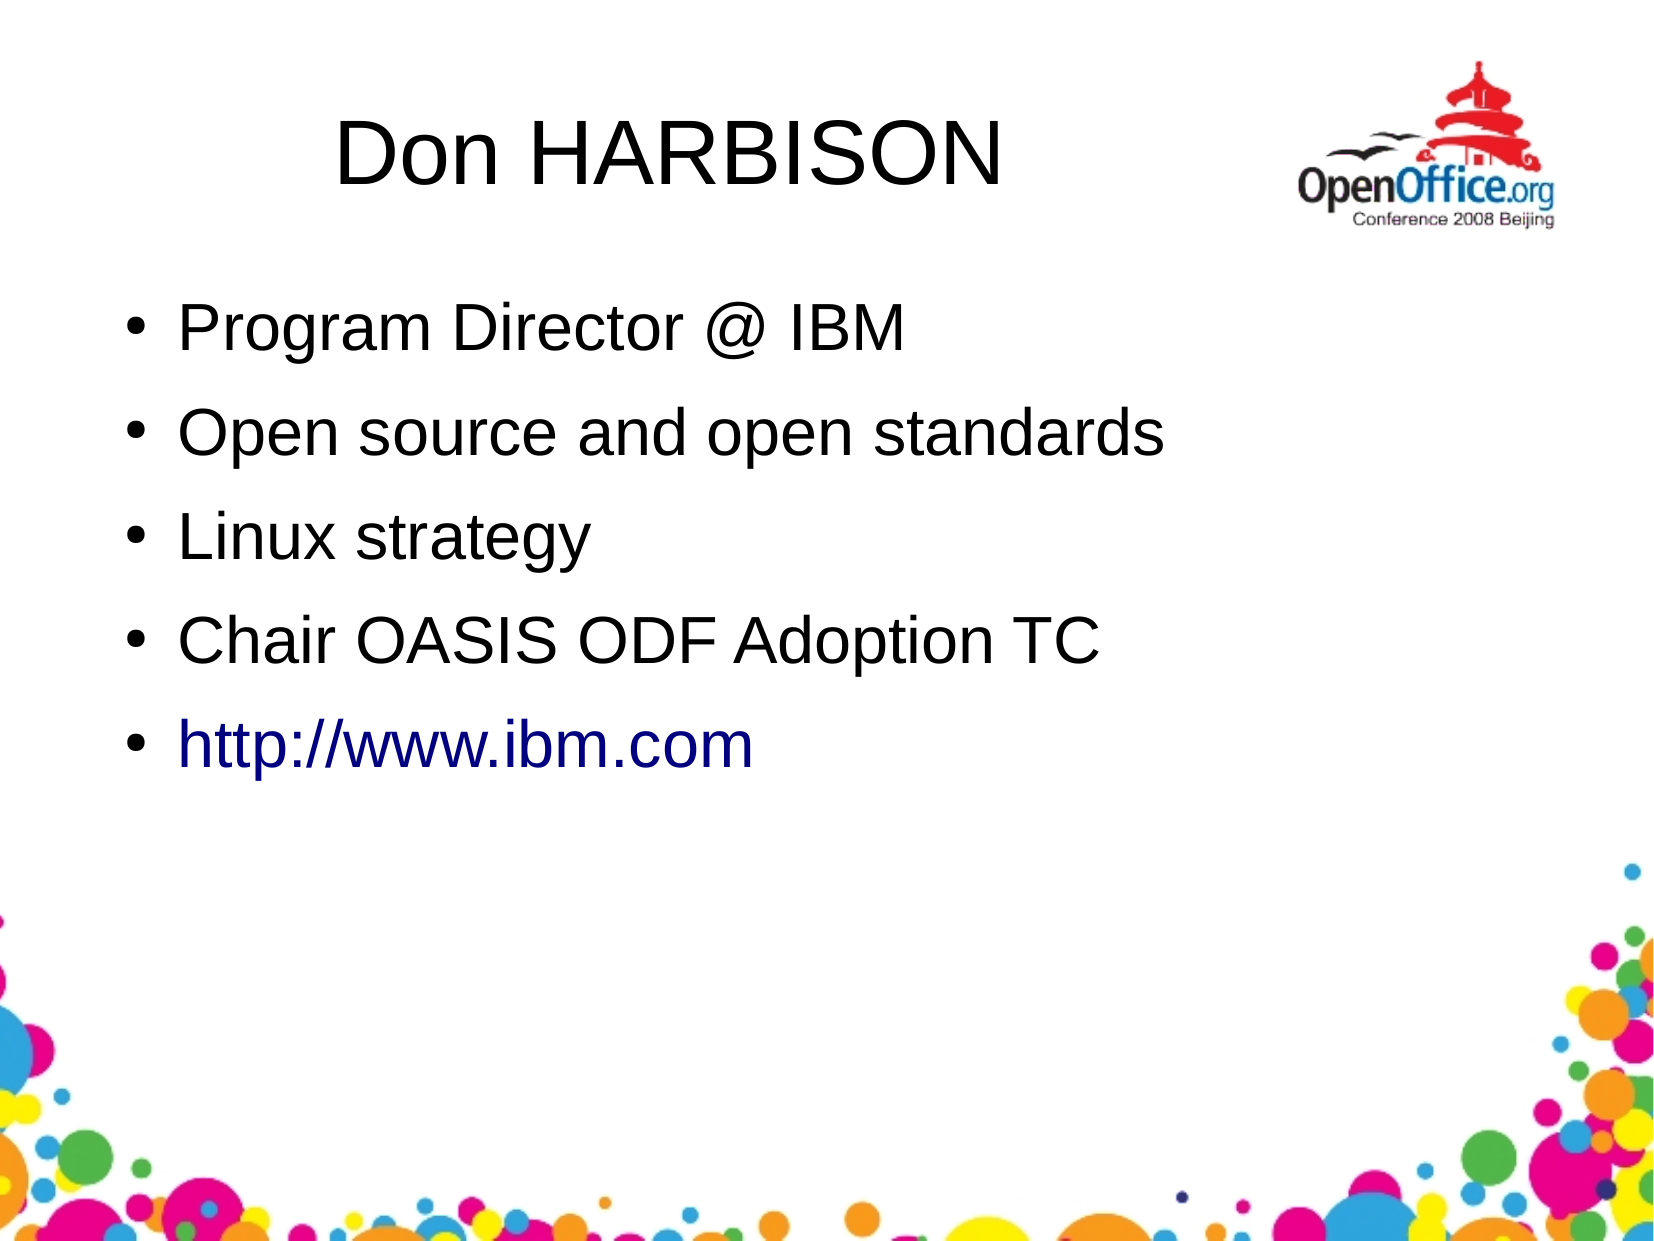

# Don HARBISON
Program Director @ IBM
Open source and open standards
Linux strategy
Chair OASIS ODF Adoption TC
http://www.ibm.com